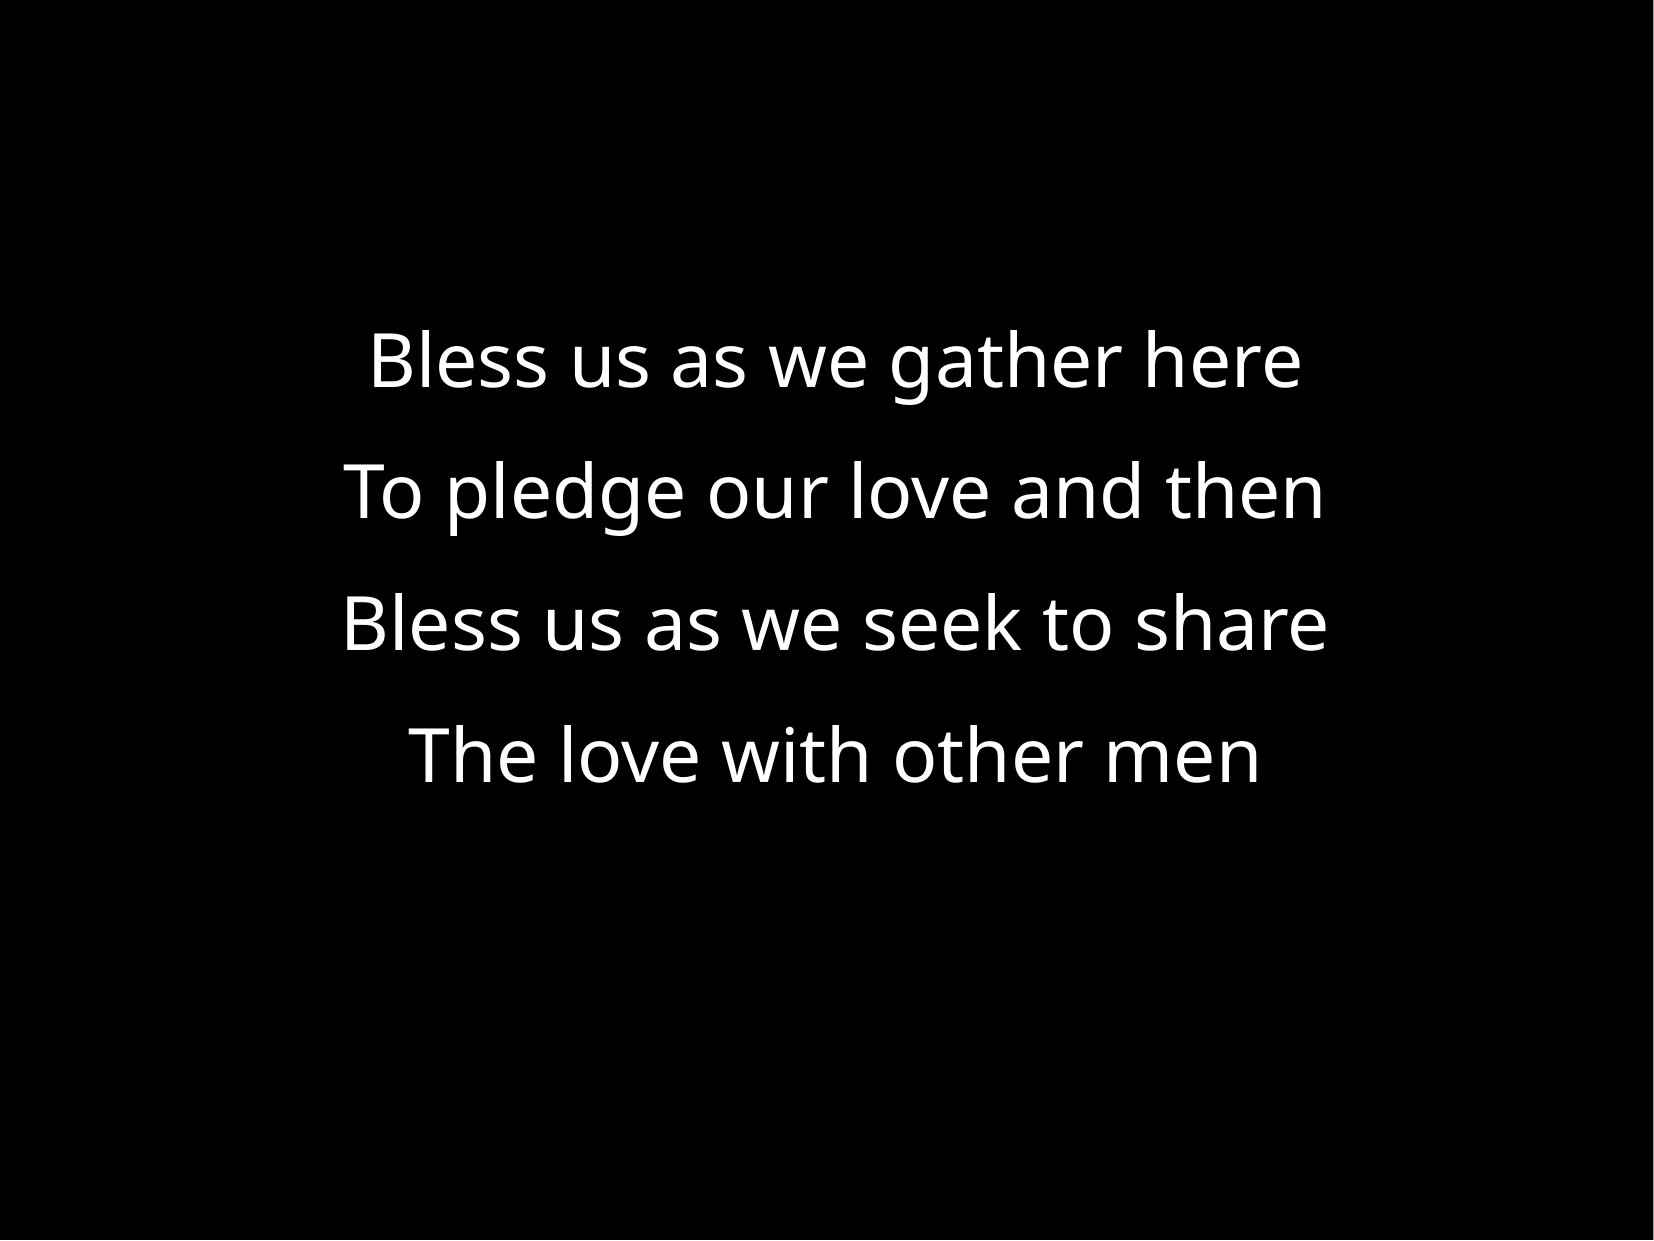

#
Bless us as we gather here
To pledge our love and then
Bless us as we seek to share
The love with other men